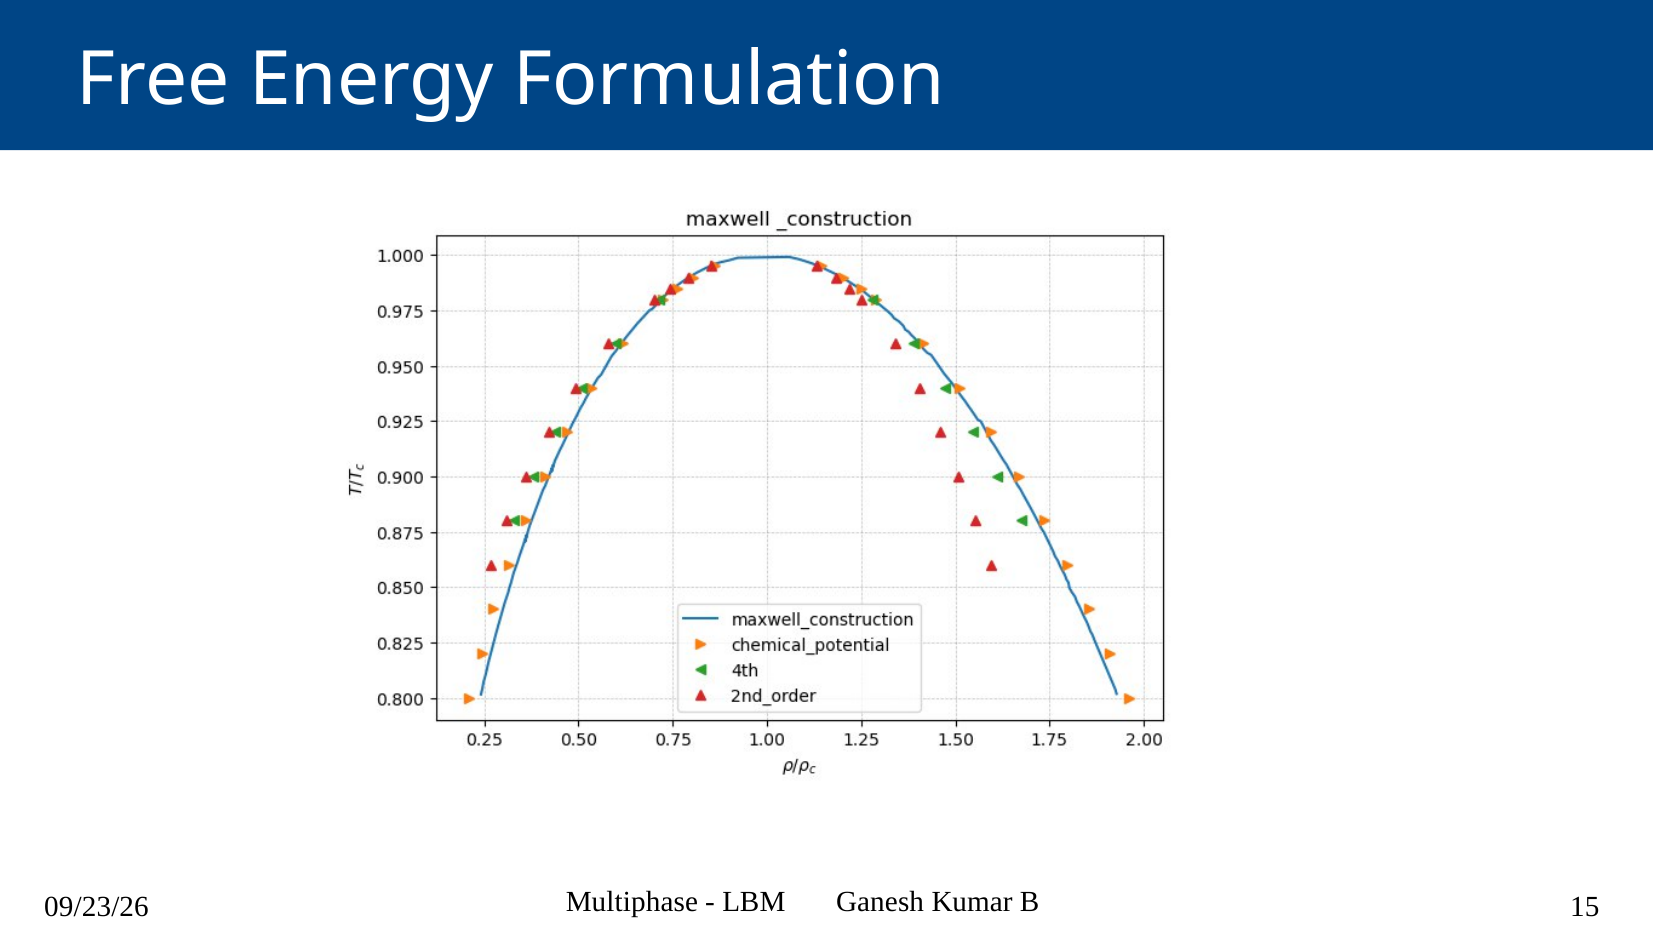

# Free Energy Formulation
Multiphase - LBM Ganesh Kumar B
15